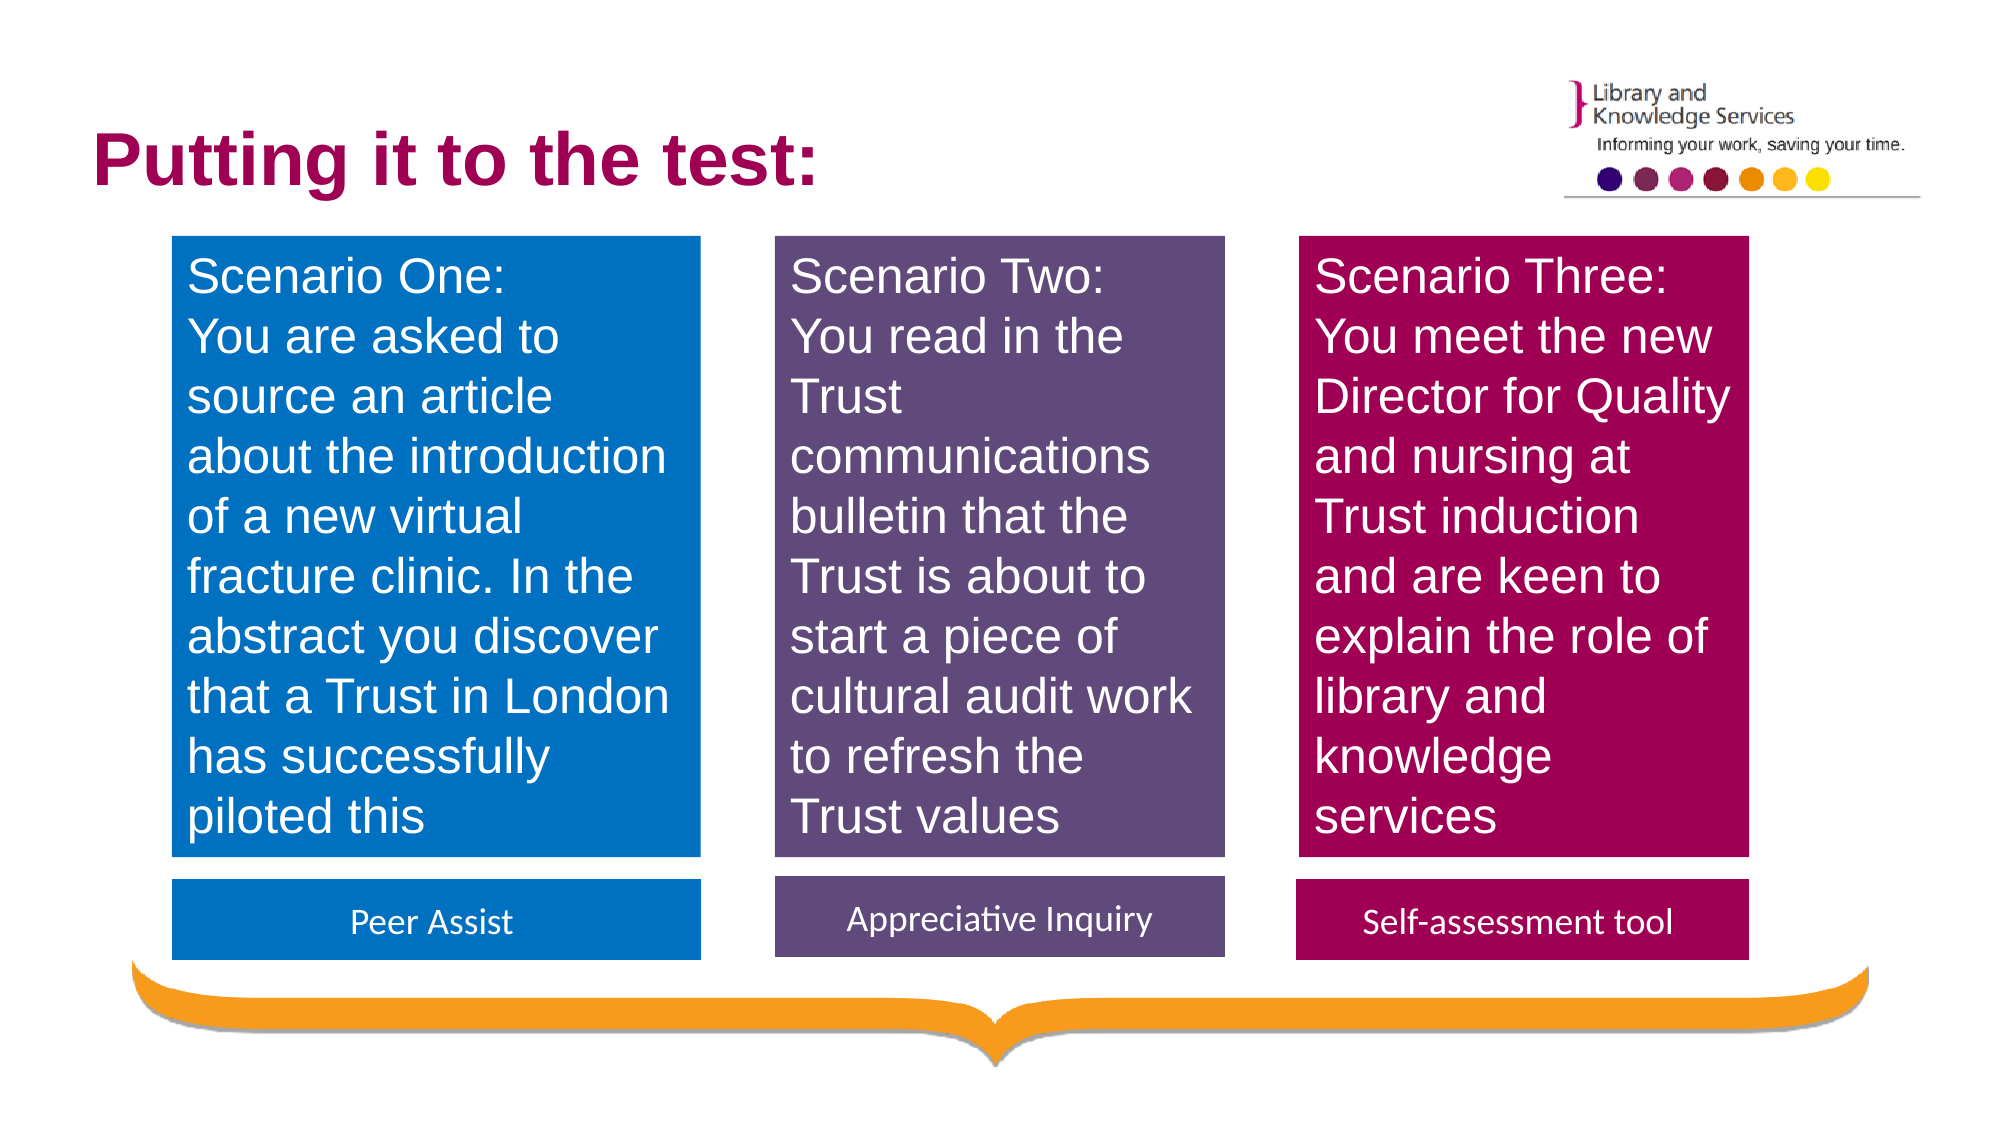

# Putting it to the test:
Scenario One:
You are asked to source an article about the introduction of a new virtual fracture clinic. In the abstract you discover that a Trust in London has successfully piloted this
Scenario Two:
You read in the Trust communications bulletin that the Trust is about to start a piece of cultural audit work to refresh the Trust values
Scenario Three:
You meet the new Director for Quality and nursing at Trust induction and are keen to explain the role of library and knowledge services
Appreciative Inquiry
Peer Assist
Self-assessment tool